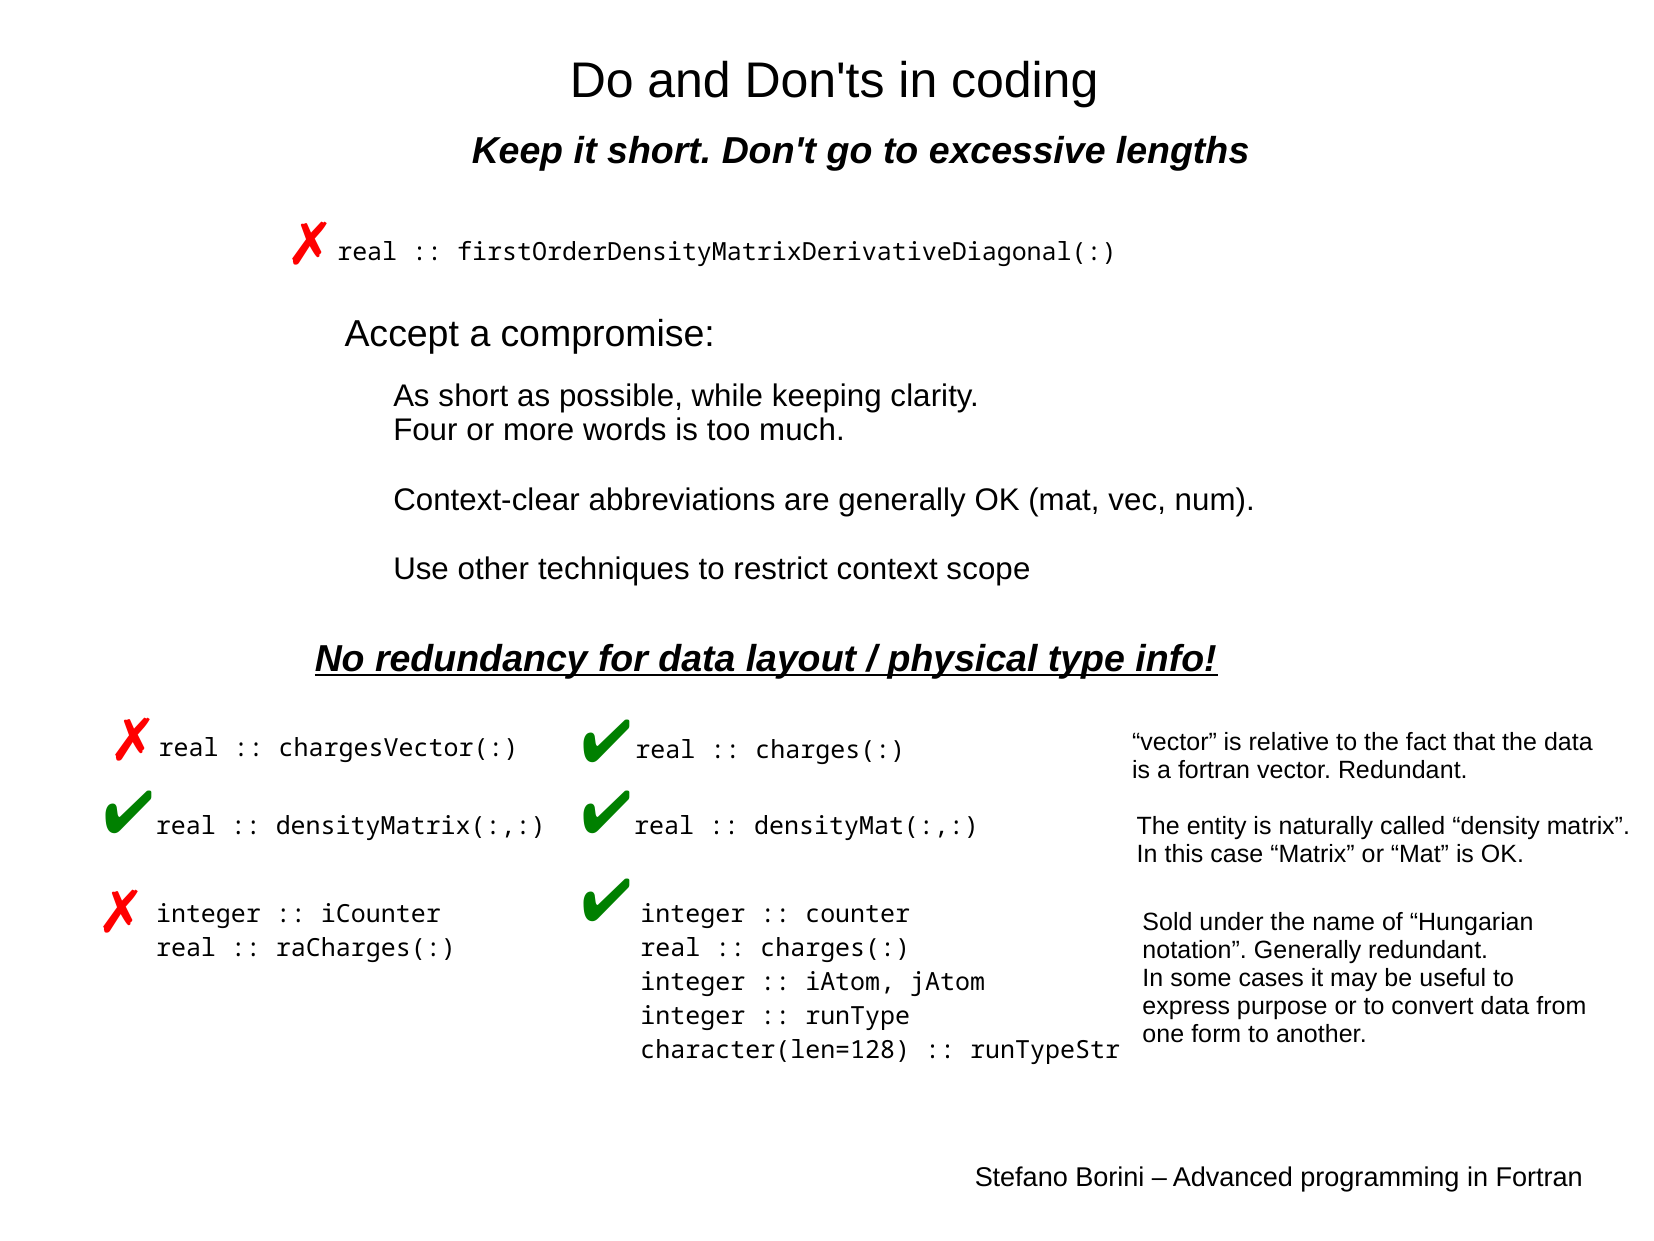

Do and Don'ts in coding
# Keep it short. Don't go to excessive lengths
real :: firstOrderDensityMatrixDerivativeDiagonal(:)
Accept a compromise:
As short as possible, while keeping clarity.
Four or more words is too much.
Context-clear abbreviations are generally OK (mat, vec, num).
Use other techniques to restrict context scope
No redundancy for data layout / physical type info!
“vector” is relative to the fact that the data
is a fortran vector. Redundant.
real :: chargesVector(:)
real :: charges(:)
real :: densityMatrix(:,:)
real :: densityMat(:,:)
The entity is naturally called “density matrix”.
In this case “Matrix” or “Mat” is OK.
integer :: iCounter
real :: raCharges(:)
integer :: counter
real :: charges(:)
integer :: iAtom, jAtom
integer :: runType
character(len=128) :: runTypeStr
Sold under the name of “Hungarian notation”. Generally redundant.
In some cases it may be useful to express purpose or to convert data from one form to another.
Stefano Borini – Advanced programming in Fortran